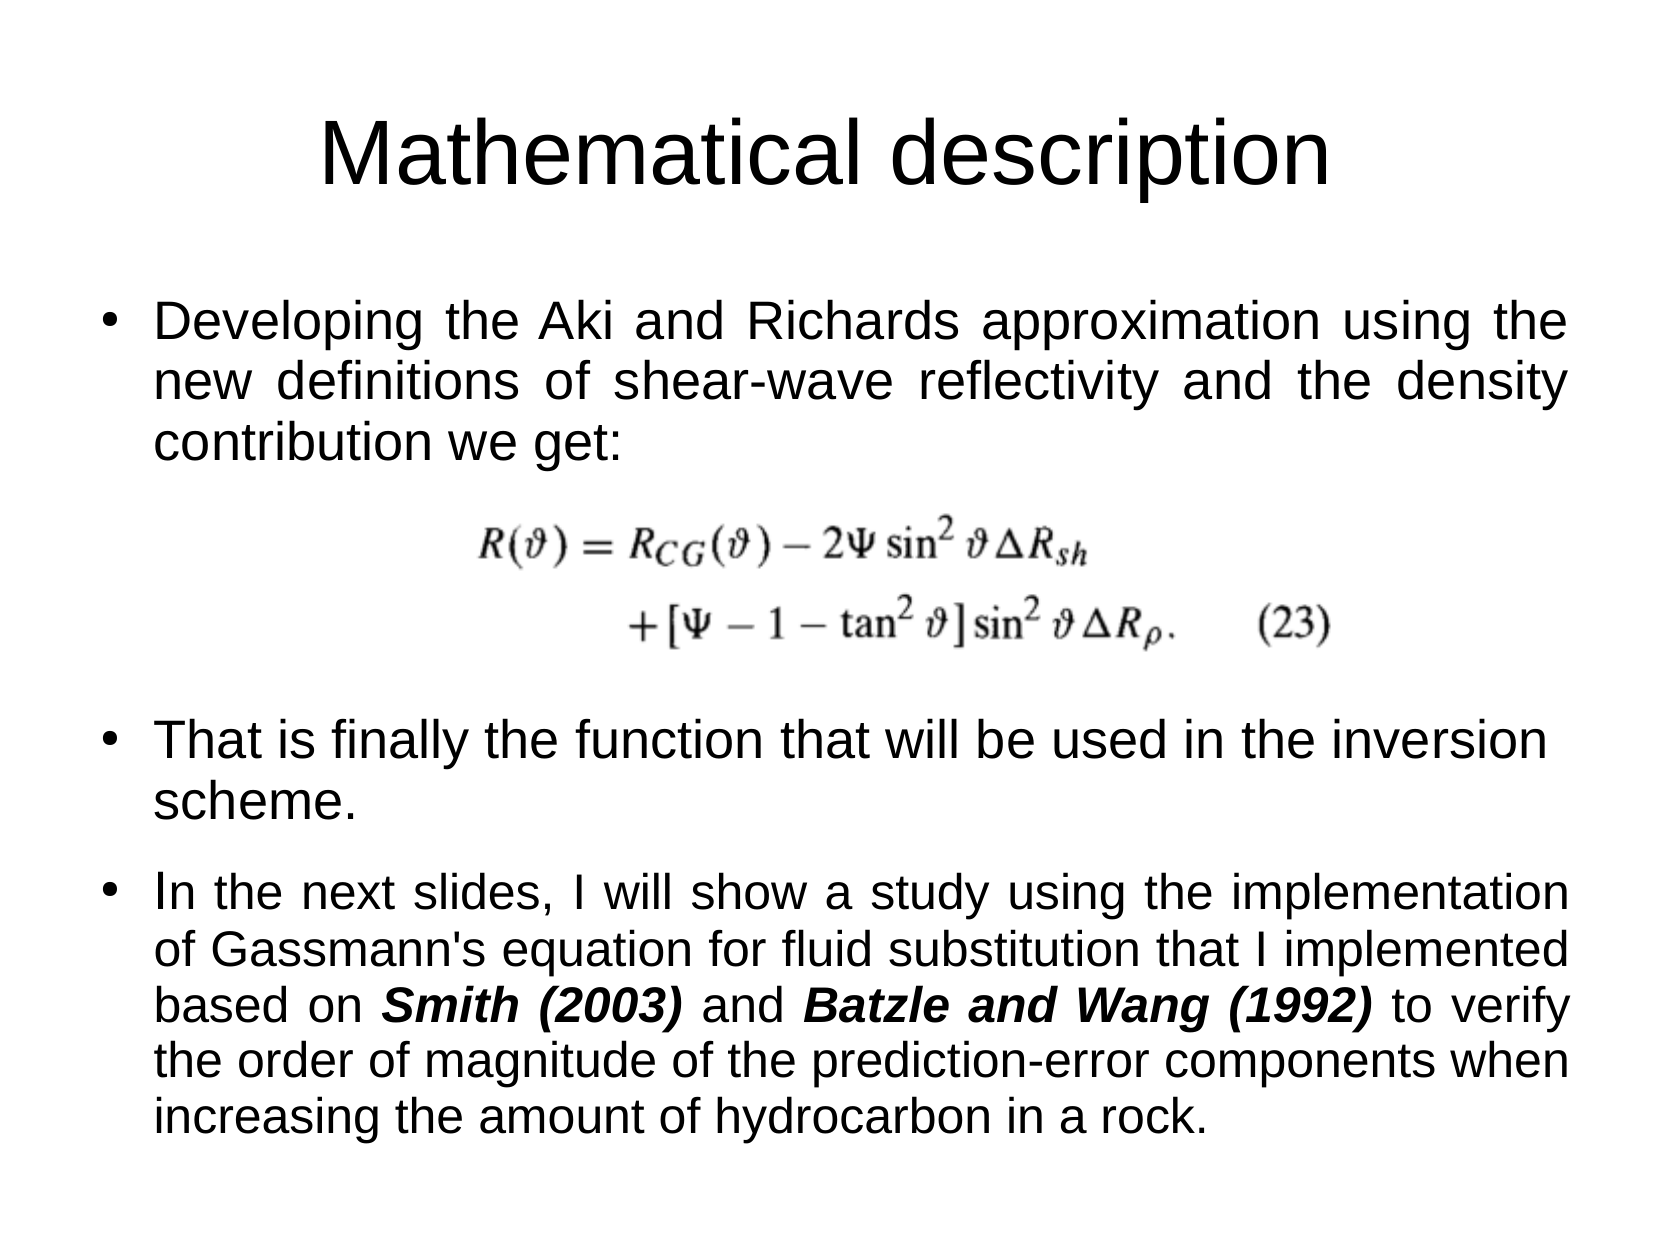

# Mathematical description
Developing the Aki and Richards approximation using the new definitions of shear-wave reflectivity and the density contribution we get:
That is finally the function that will be used in the inversion scheme.
In the next slides, I will show a study using the implementation of Gassmann's equation for fluid substitution that I implemented based on Smith (2003) and Batzle and Wang (1992) to verify the order of magnitude of the prediction-error components when increasing the amount of hydrocarbon in a rock.